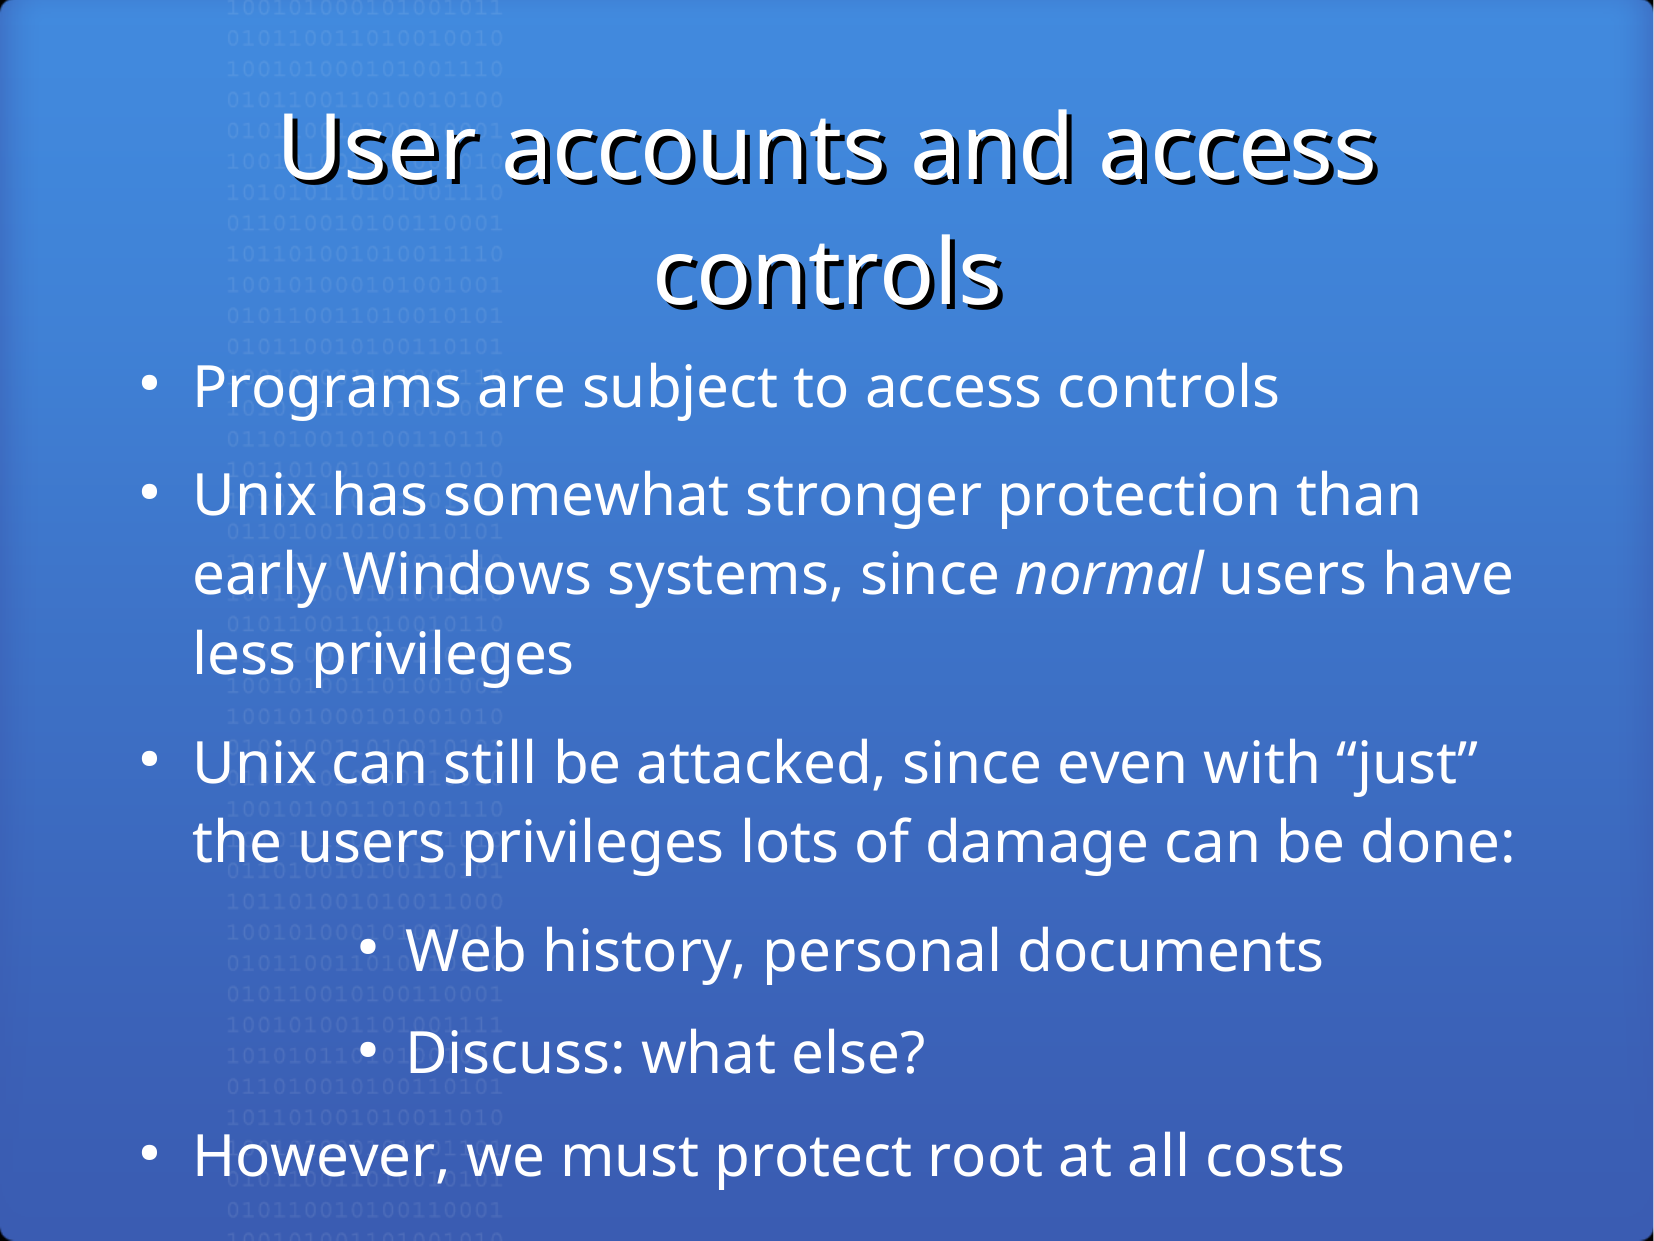

# User accounts and access controls
Programs are subject to access controls
Unix has somewhat stronger protection than early Windows systems, since normal users have less privileges
Unix can still be attacked, since even with “just” the users privileges lots of damage can be done:
Web history, personal documents
Discuss: what else?
However, we must protect root at all costs